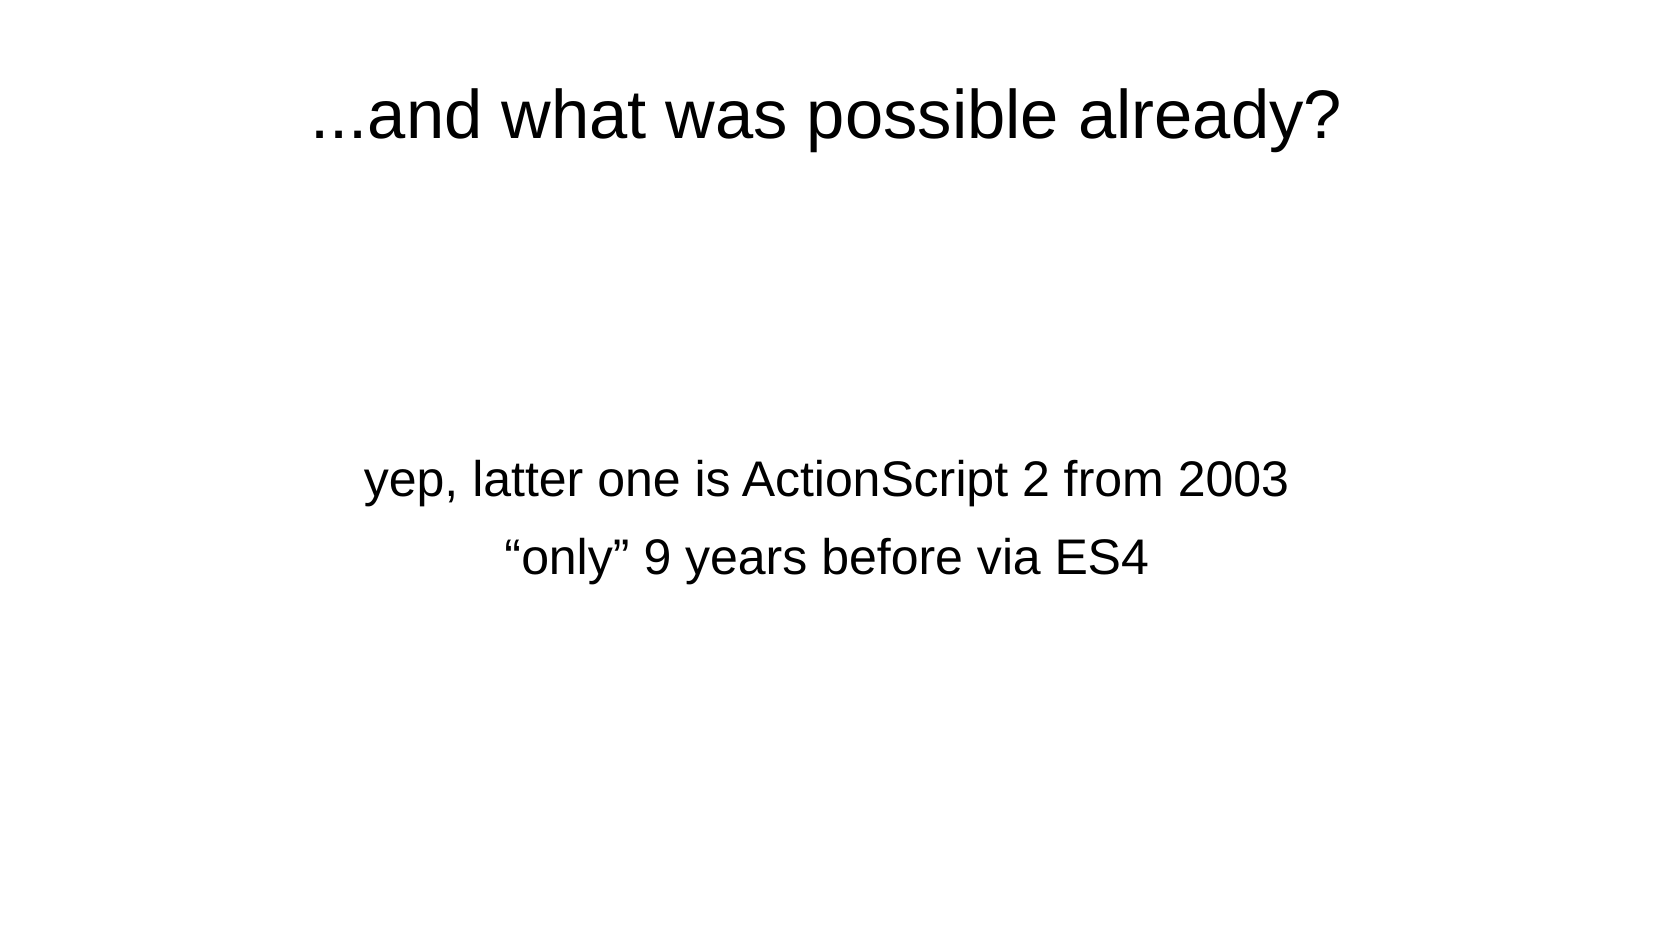

# ...and what was possible already?
yep, latter one is ActionScript 2 from 2003
“only” 9 years before via ES4